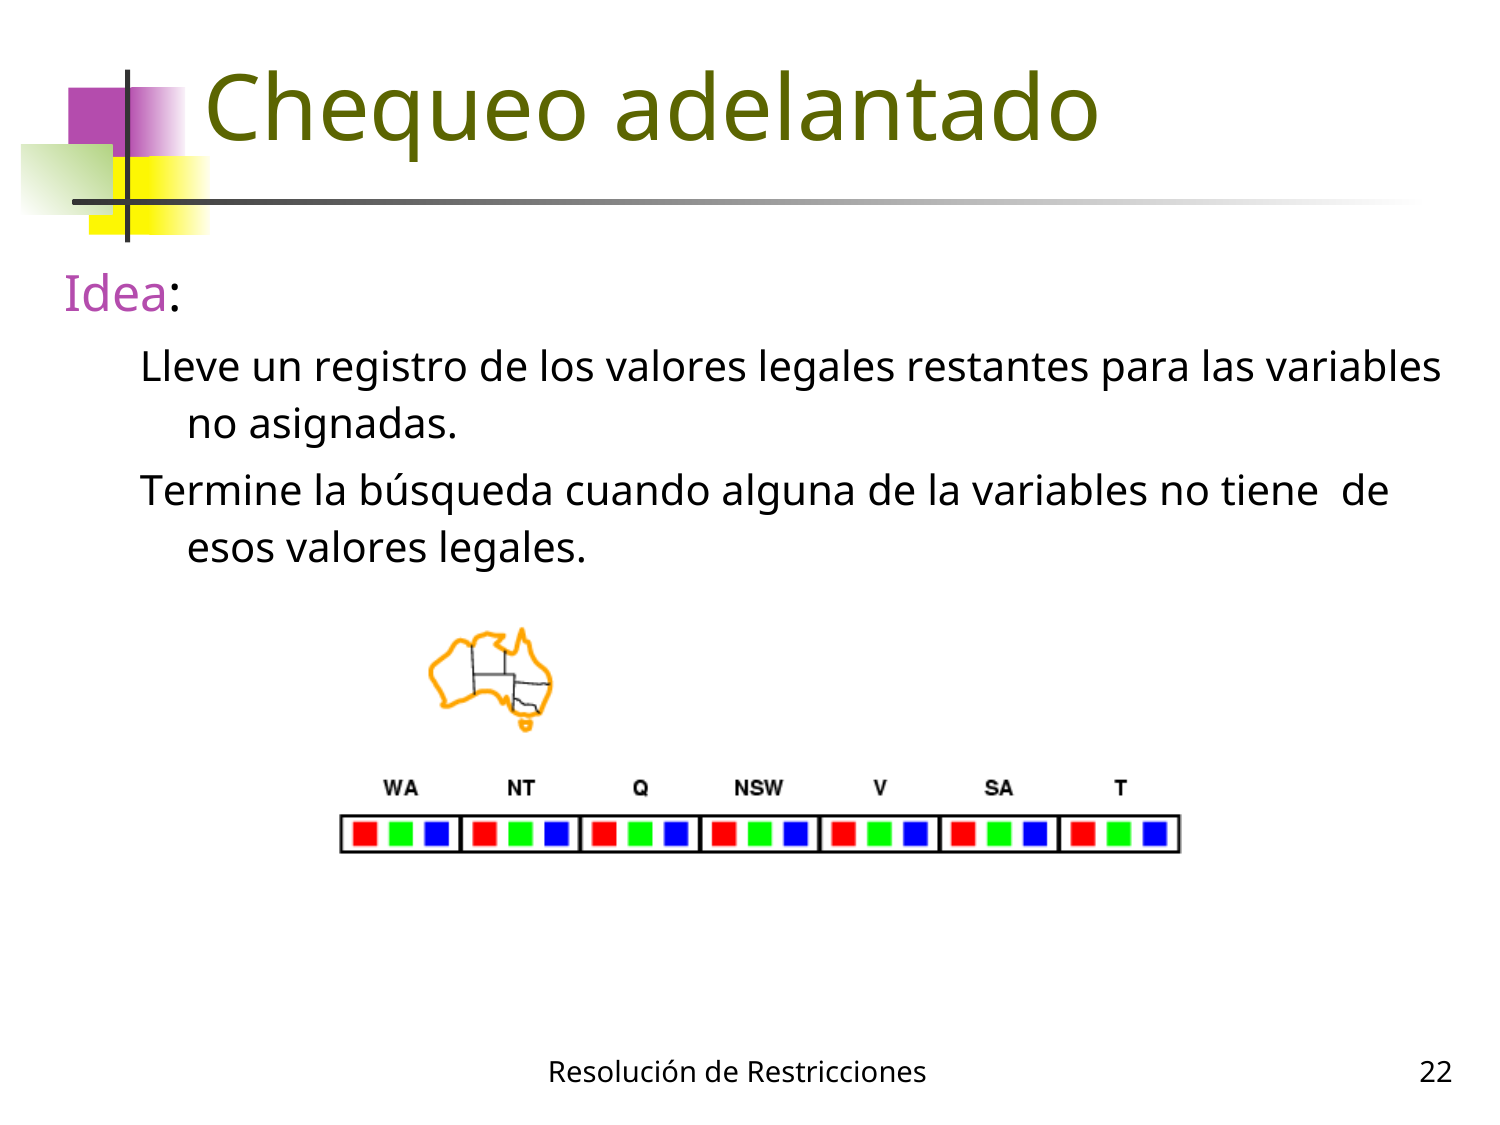

# Chequeo adelantado
Idea:
Lleve un registro de los valores legales restantes para las variables no asignadas.
Termine la búsqueda cuando alguna de la variables no tiene de esos valores legales.
Resolución de Restricciones
22